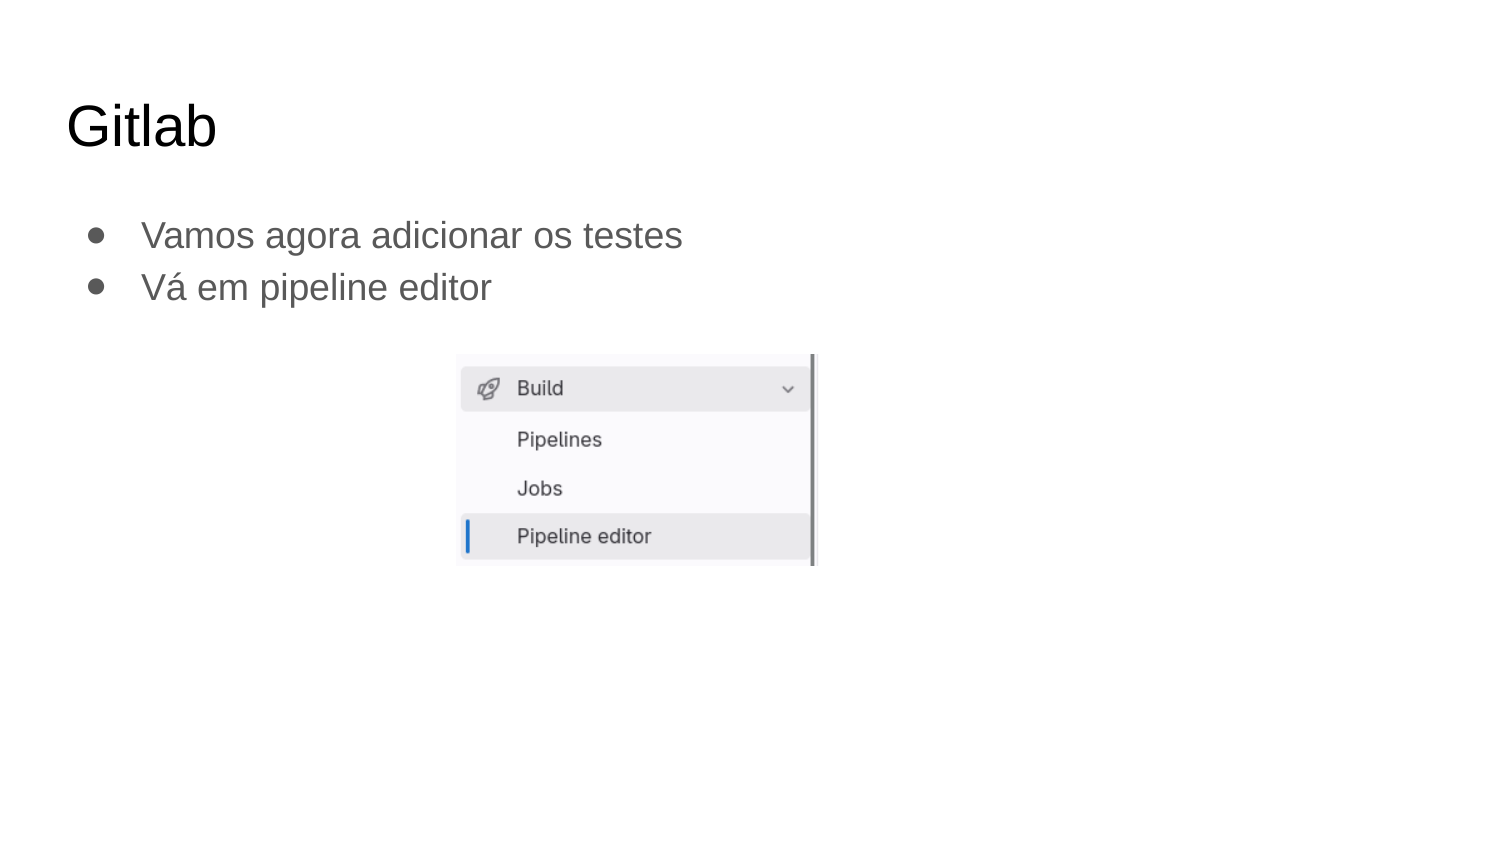

# Gitlab
Vamos agora adicionar os testes
Vá em pipeline editor